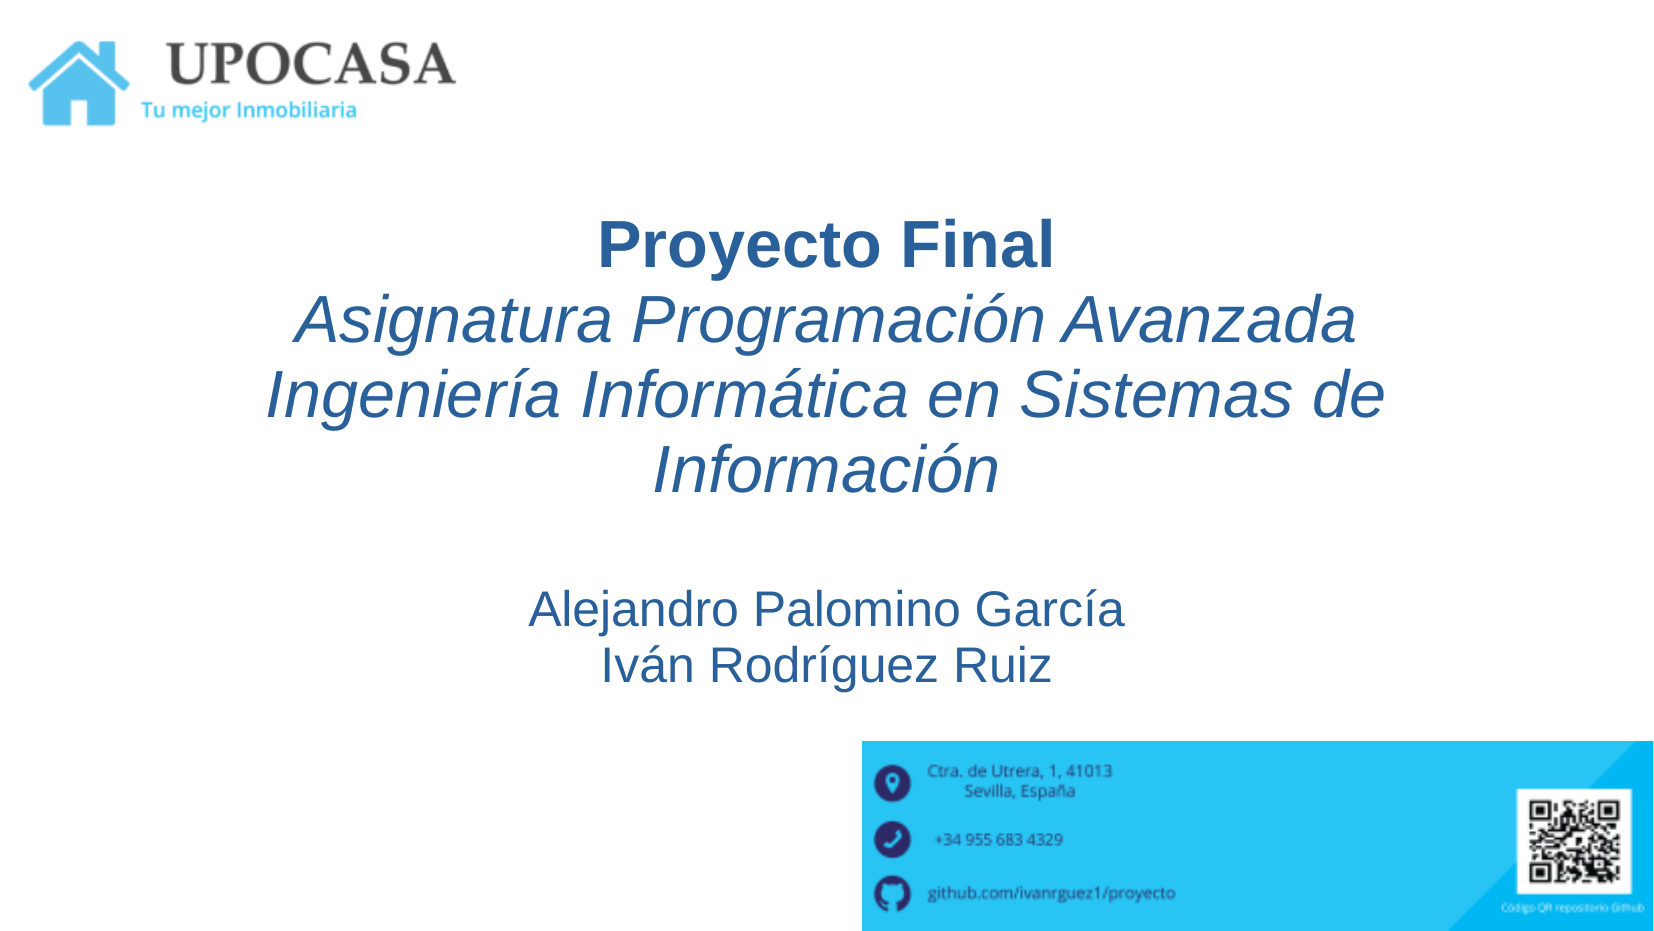

# Proyecto Final
Asignatura Programación Avanzada
Ingeniería Informática en Sistemas de Información
Alejandro Palomino García
Iván Rodríguez Ruiz